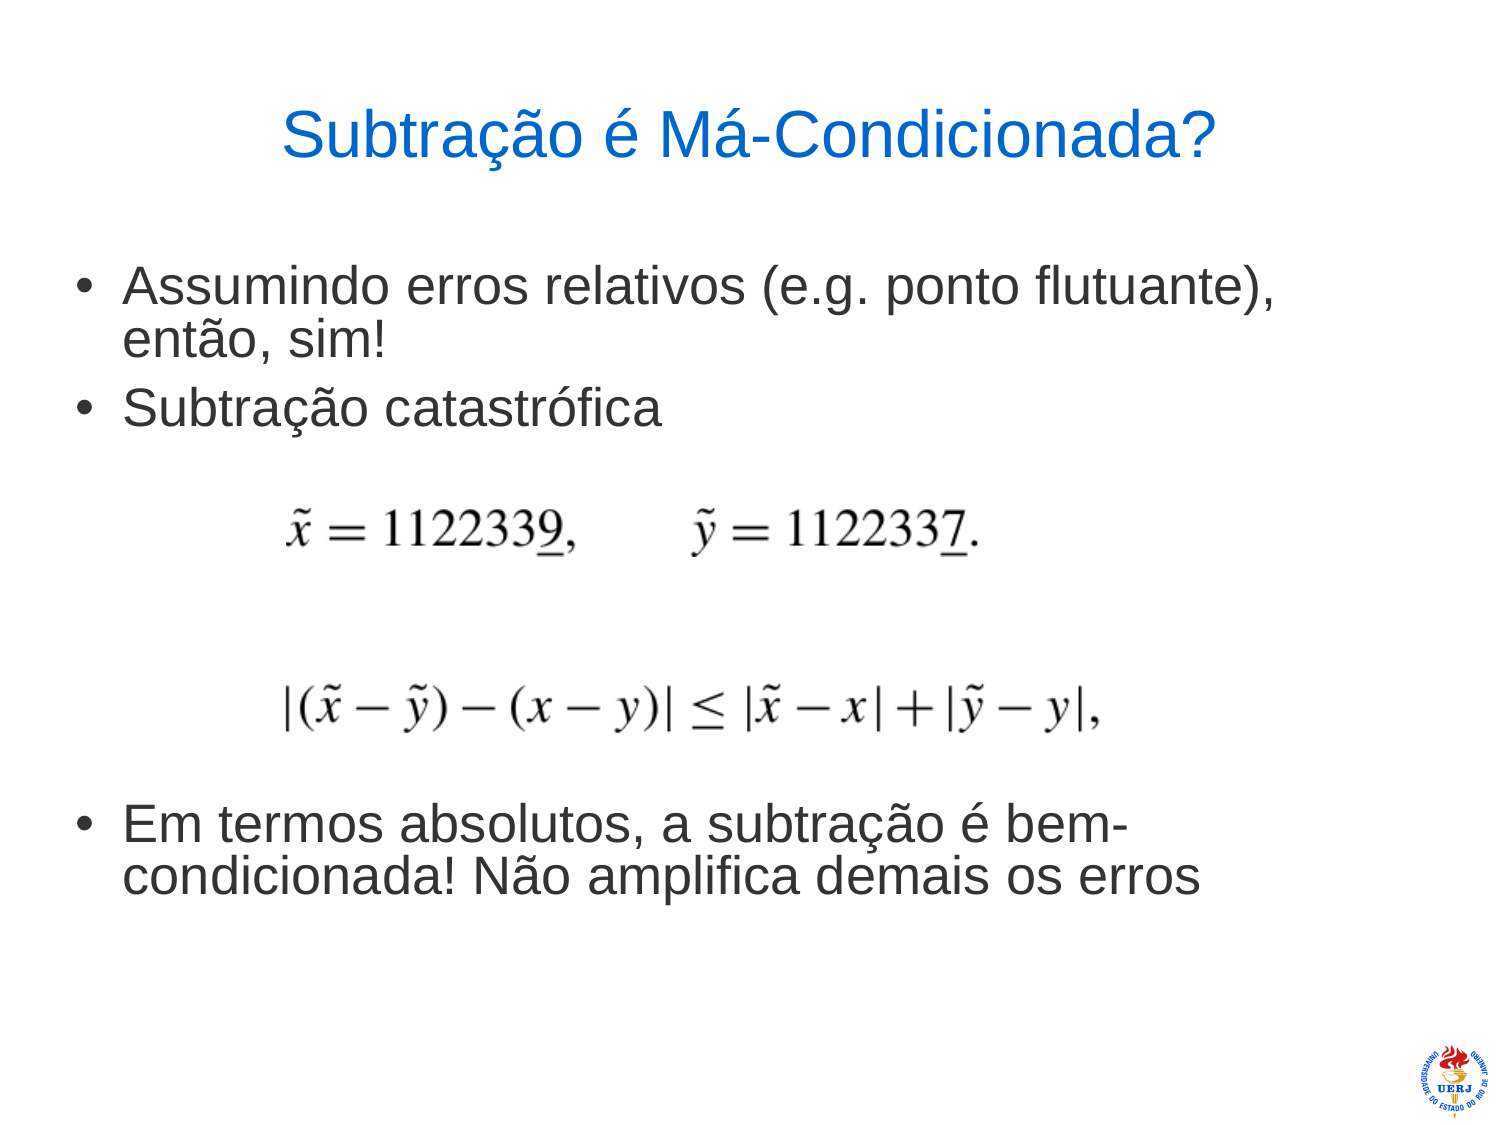

# Subtração é Má-Condicionada?
Assumindo erros relativos (e.g. ponto flutuante), então, sim!
Subtração catastrófica
Em termos absolutos, a subtração é bem-condicionada! Não amplifica demais os erros